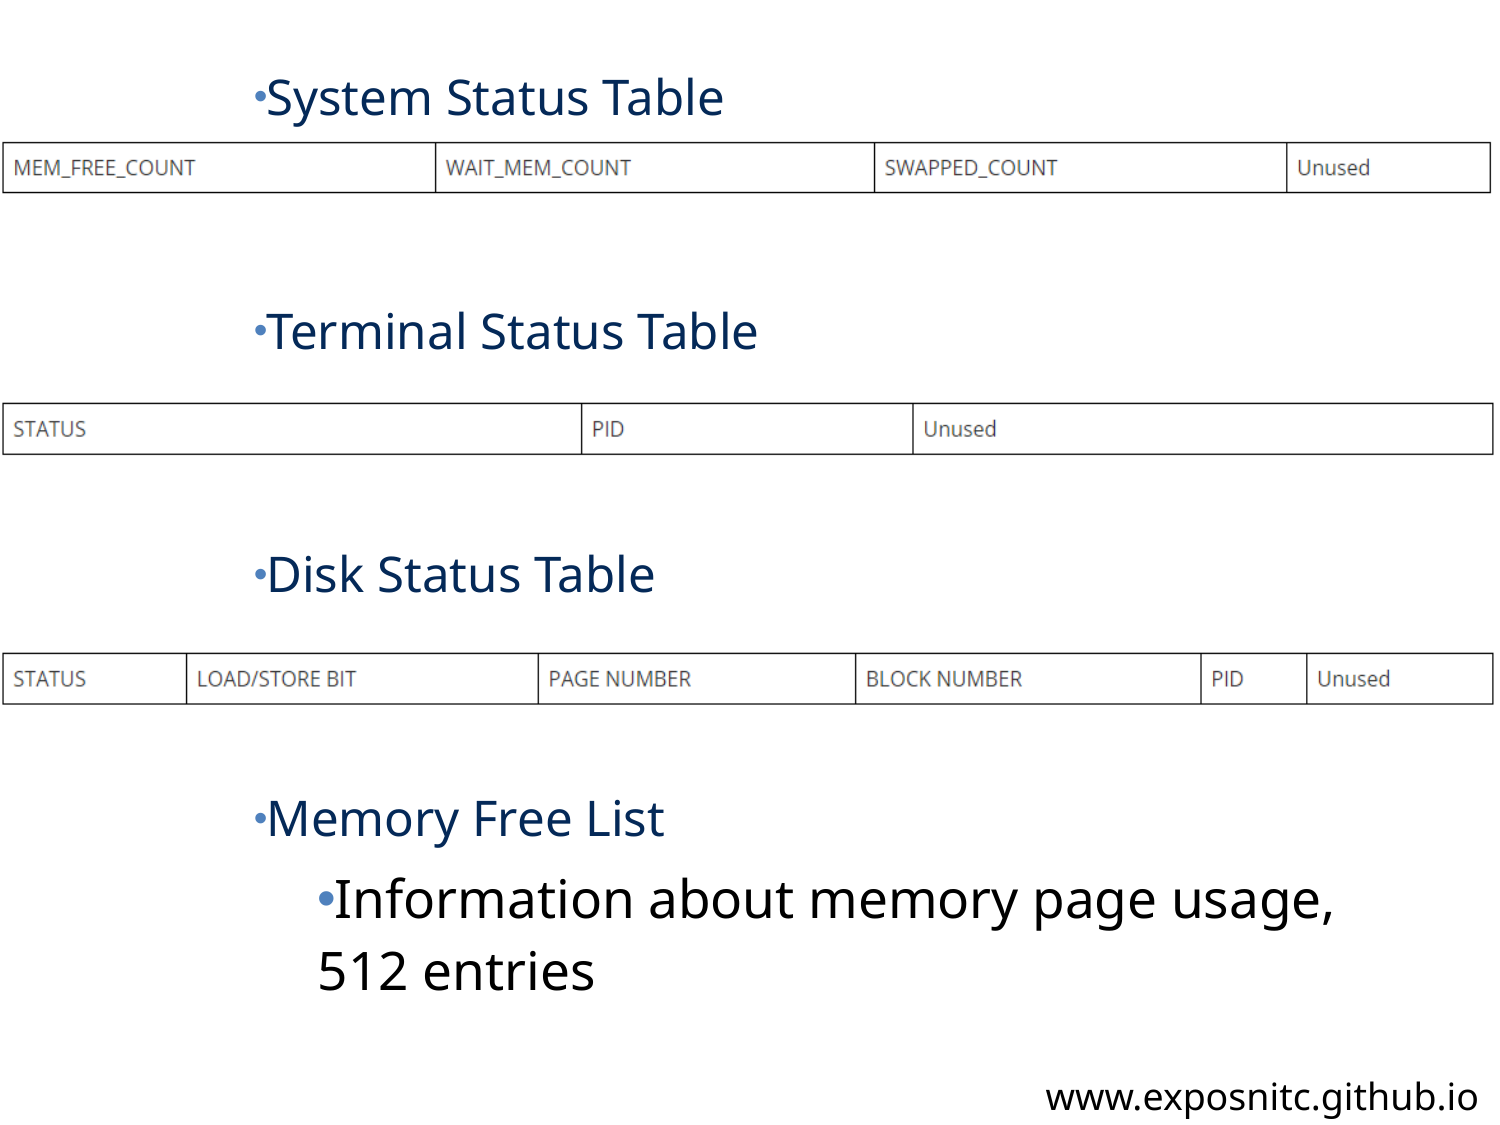

# System Status Table
Terminal Status Table
Disk Status Table
Memory Free List
Information about memory page usage, 512 entries
www.exposnitc.github.io